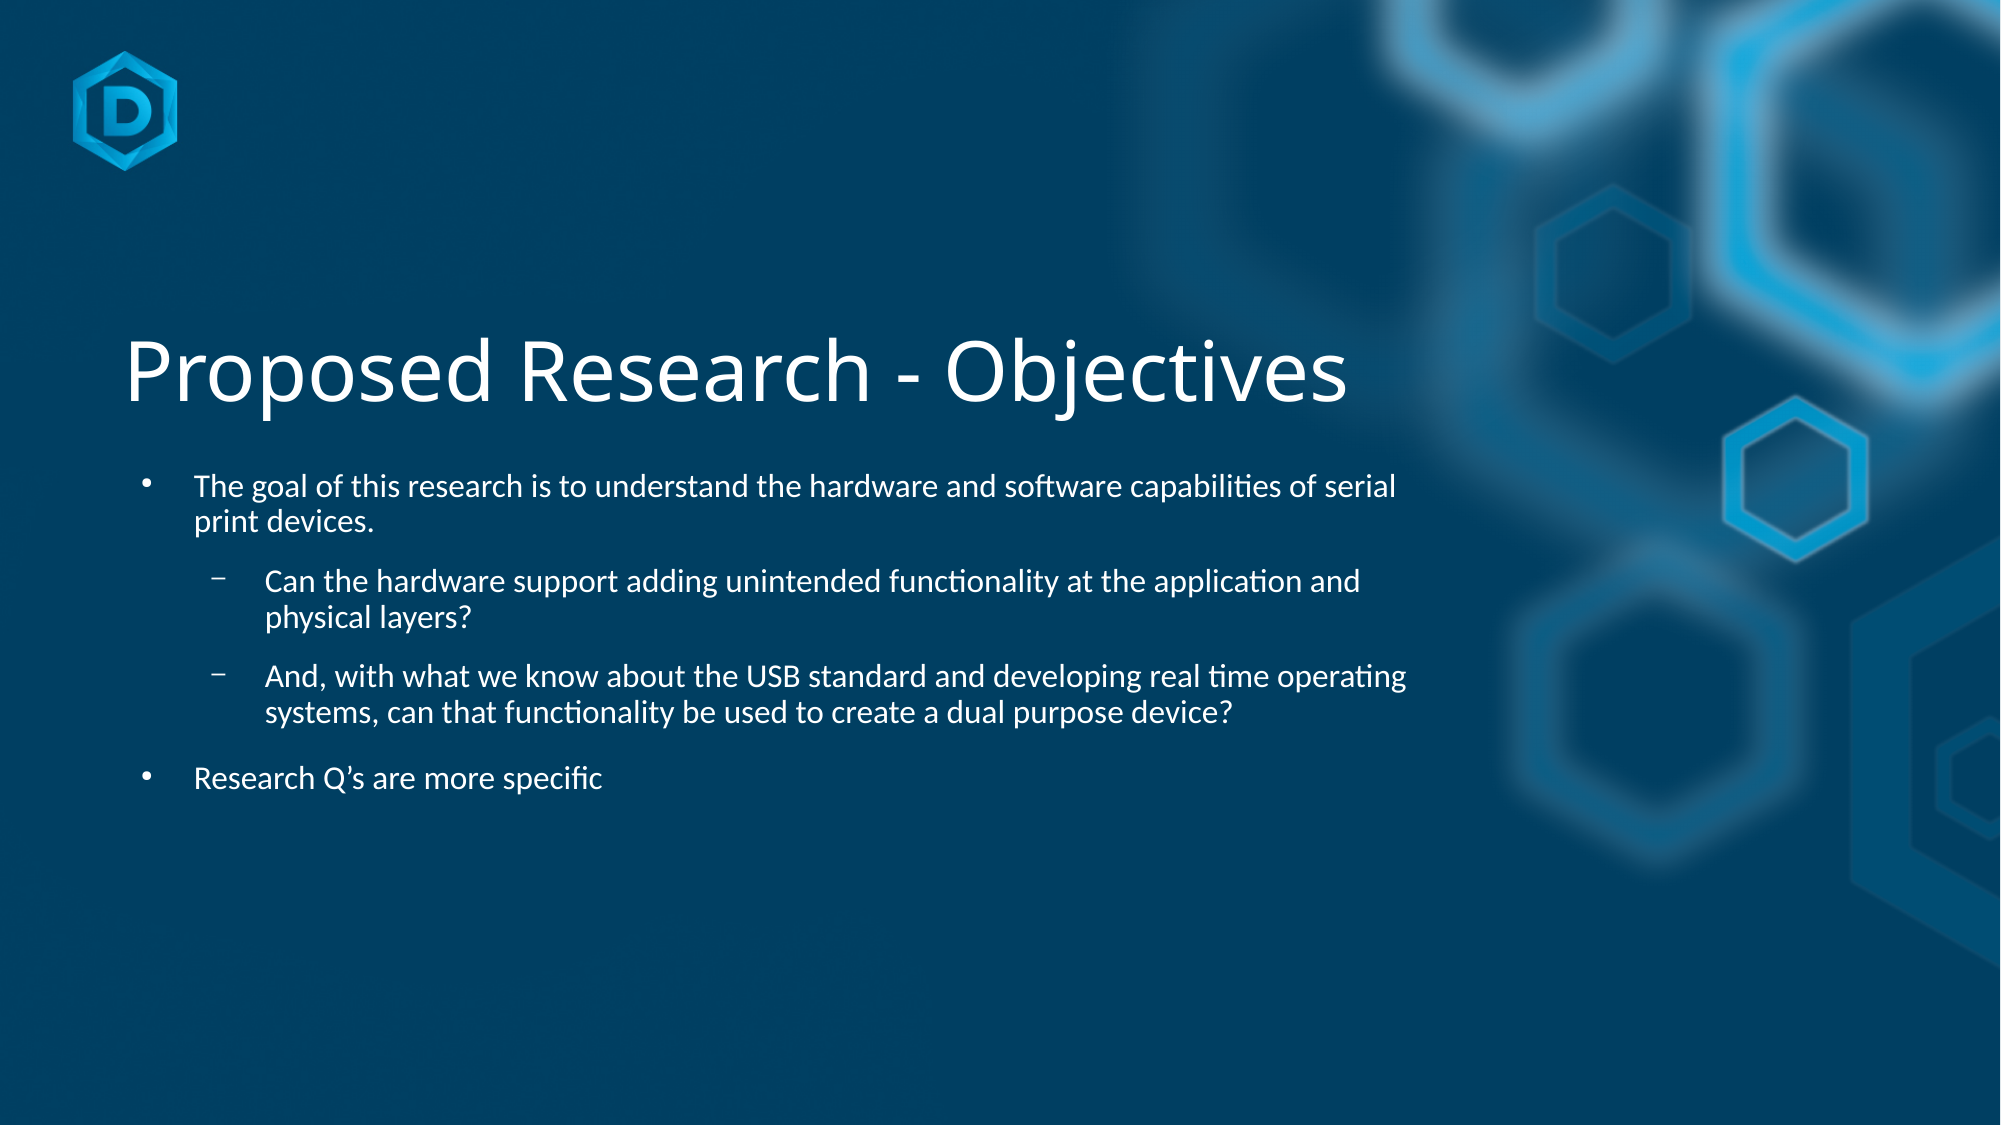

# Proposed Research - Objectives
The goal of this research is to understand the hardware and software capabilities of serial print devices.
Can the hardware support adding unintended functionality at the application and physical layers?
And, with what we know about the USB standard and developing real time operating systems, can that functionality be used to create a dual purpose device?
Research Q’s are more specific